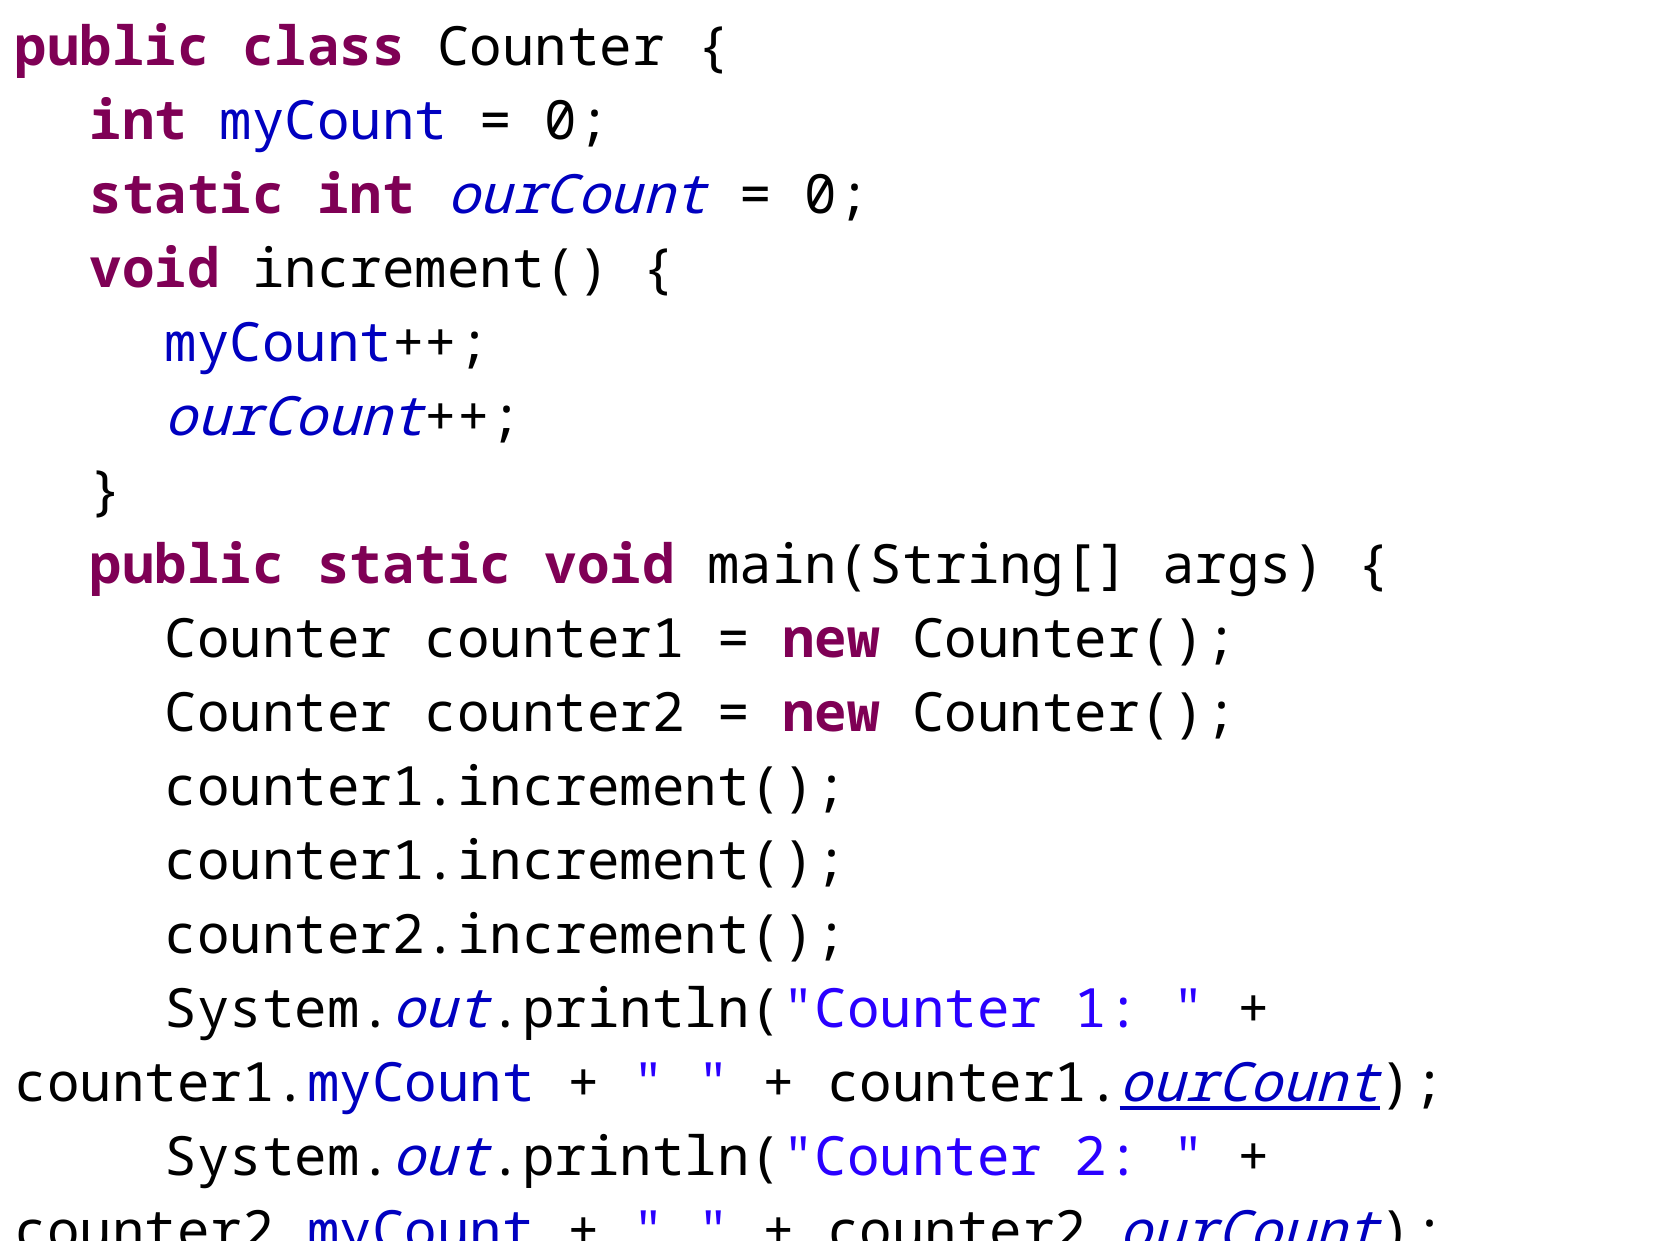

public class Counter {
	int myCount = 0;
	static int ourCount = 0;
	void increment() {
		myCount++;
		ourCount++;
	}
	public static void main(String[] args) {
		Counter counter1 = new Counter();
		Counter counter2 = new Counter();
		counter1.increment();
		counter1.increment();
		counter2.increment();
		System.out.println("Counter 1: " + counter1.myCount + " " + counter1.ourCount);
		System.out.println("Counter 2: " + counter2.myCount + " " + counter2.ourCount);
	}
}